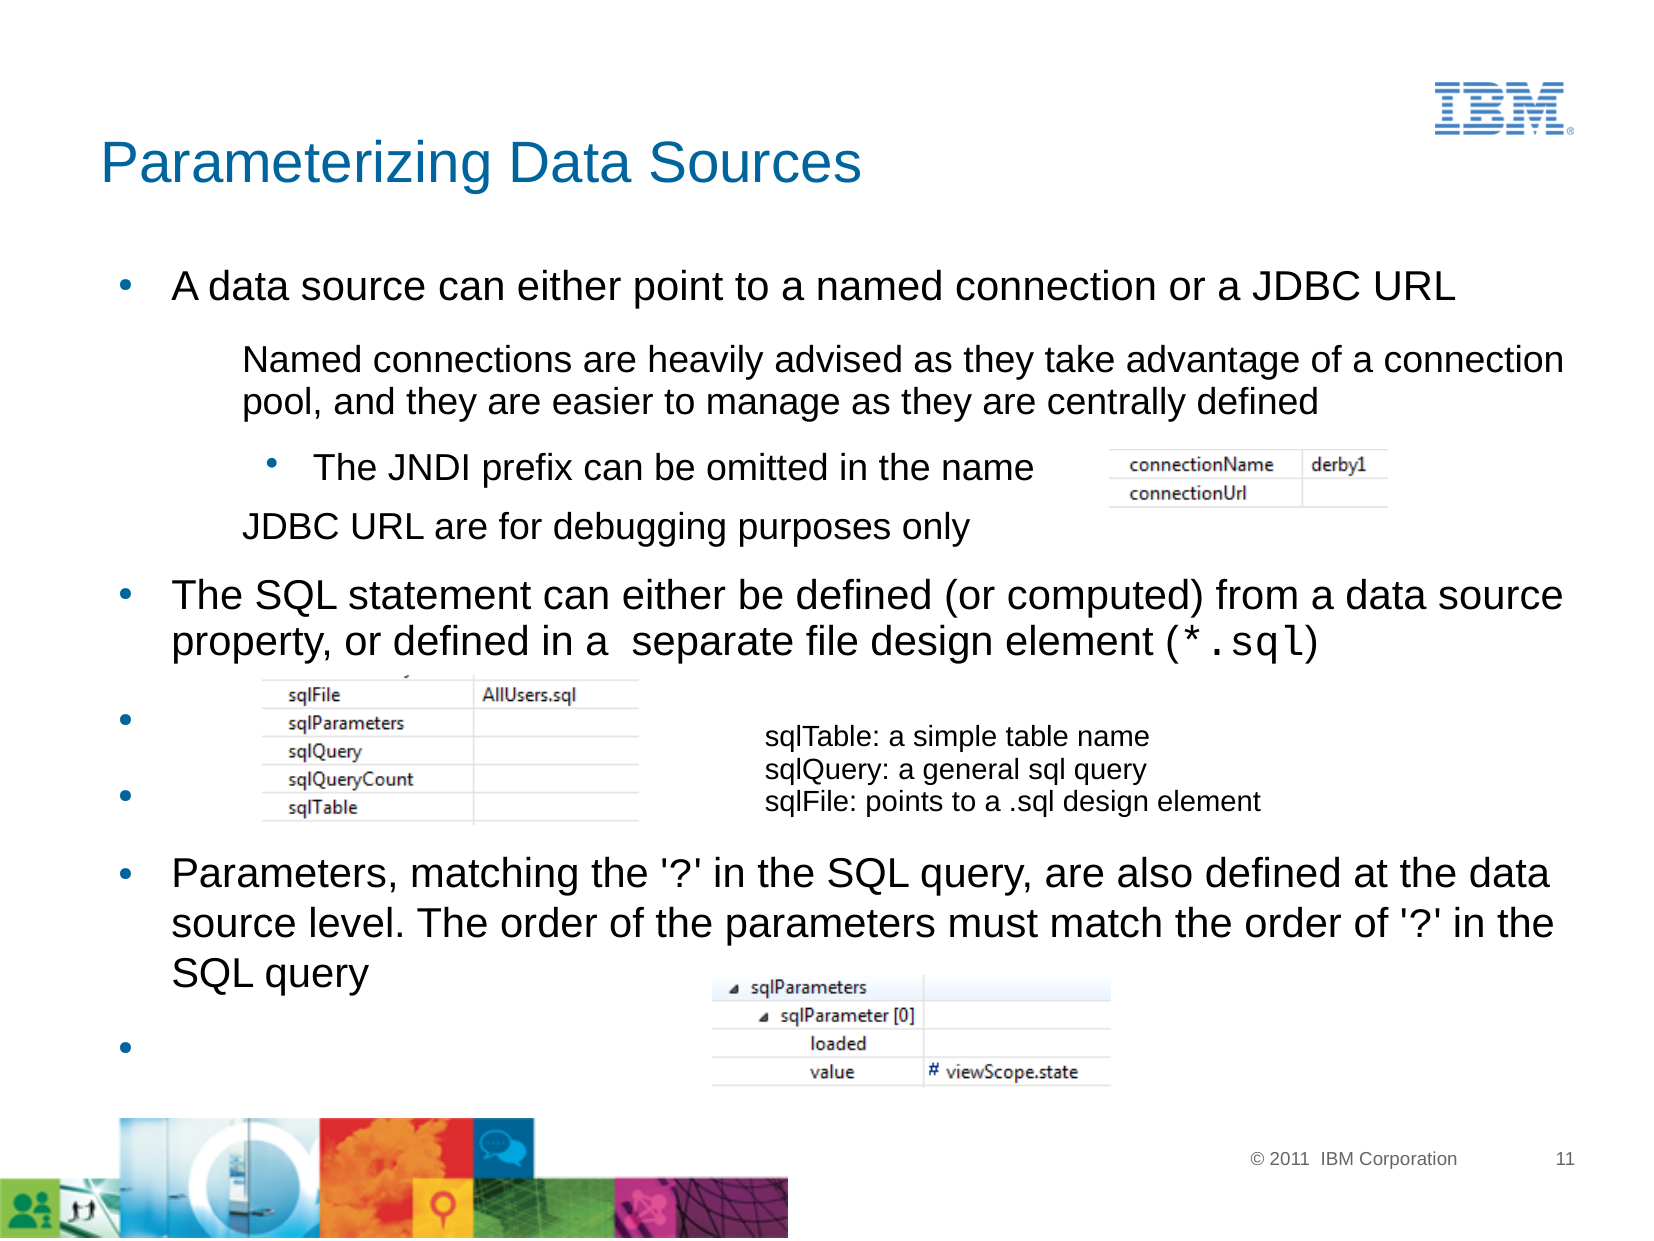

# Parameterizing Data Sources
A data source can either point to a named connection or a JDBC URL
Named connections are heavily advised as they take advantage of a connection pool, and they are easier to manage as they are centrally defined
The JNDI prefix can be omitted in the name
JDBC URL are for debugging purposes only
The SQL statement can either be defined (or computed) from a data source property, or defined in a separate file design element (*.sql)
Parameters, matching the '?' in the SQL query, are also defined at the data source level. The order of the parameters must match the order of '?' in the SQL query
sqlTable: a simple table name
sqlQuery: a general sql query
sqlFile: points to a .sql design element